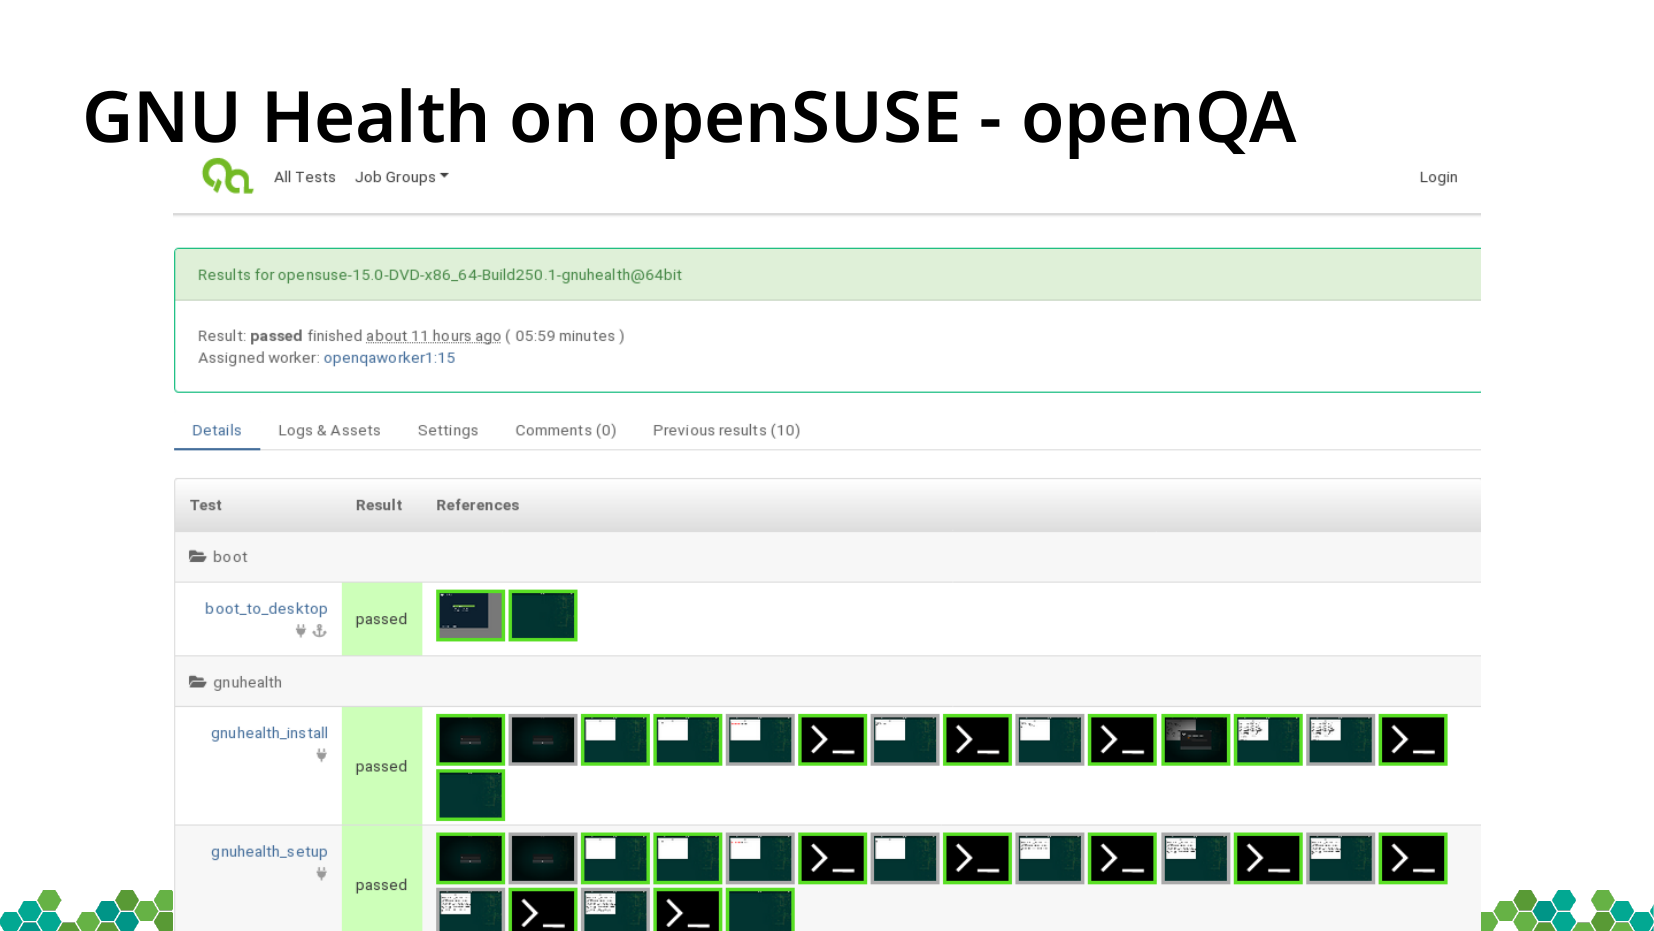

# GNU Health on openSUSE - openQA